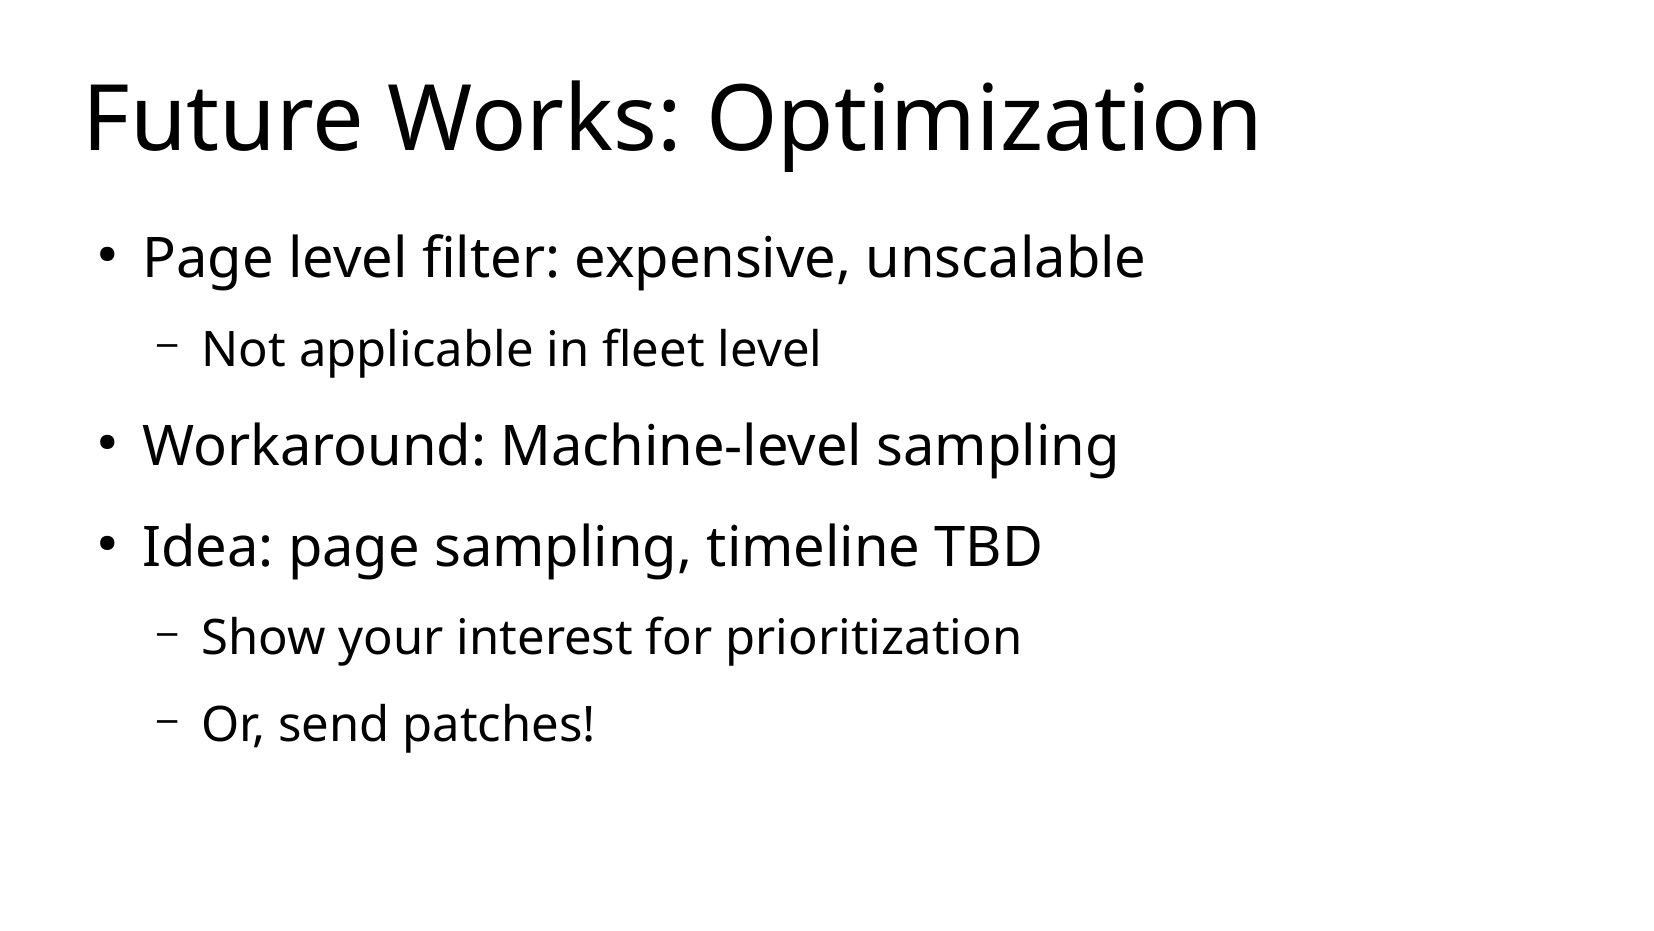

# Future Works: Optimization
Page level filter: expensive, unscalable
Not applicable in fleet level
Workaround: Machine-level sampling
Idea: page sampling, timeline TBD
Show your interest for prioritization
Or, send patches!